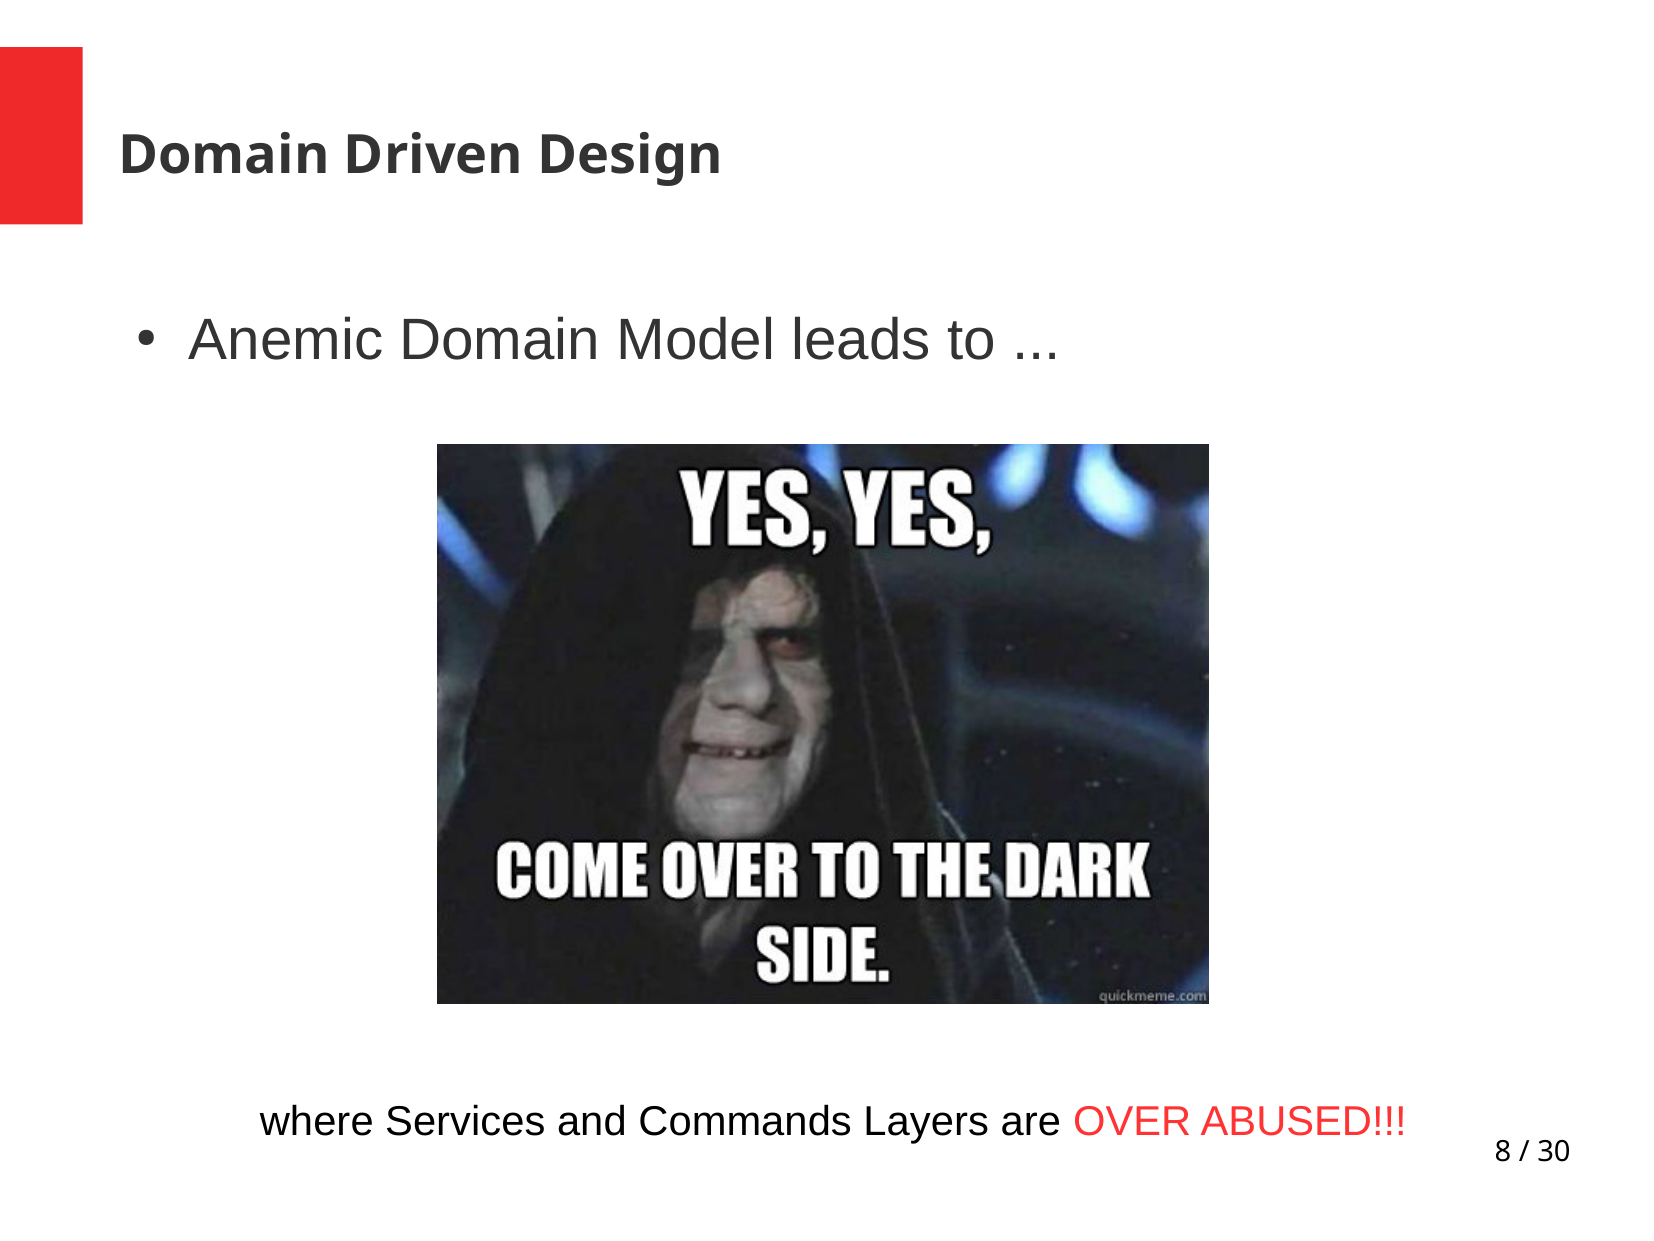

# Domain Driven Design
Anemic Domain Model leads to ...
where Services and Commands Layers are OVER ABUSED!!!
8